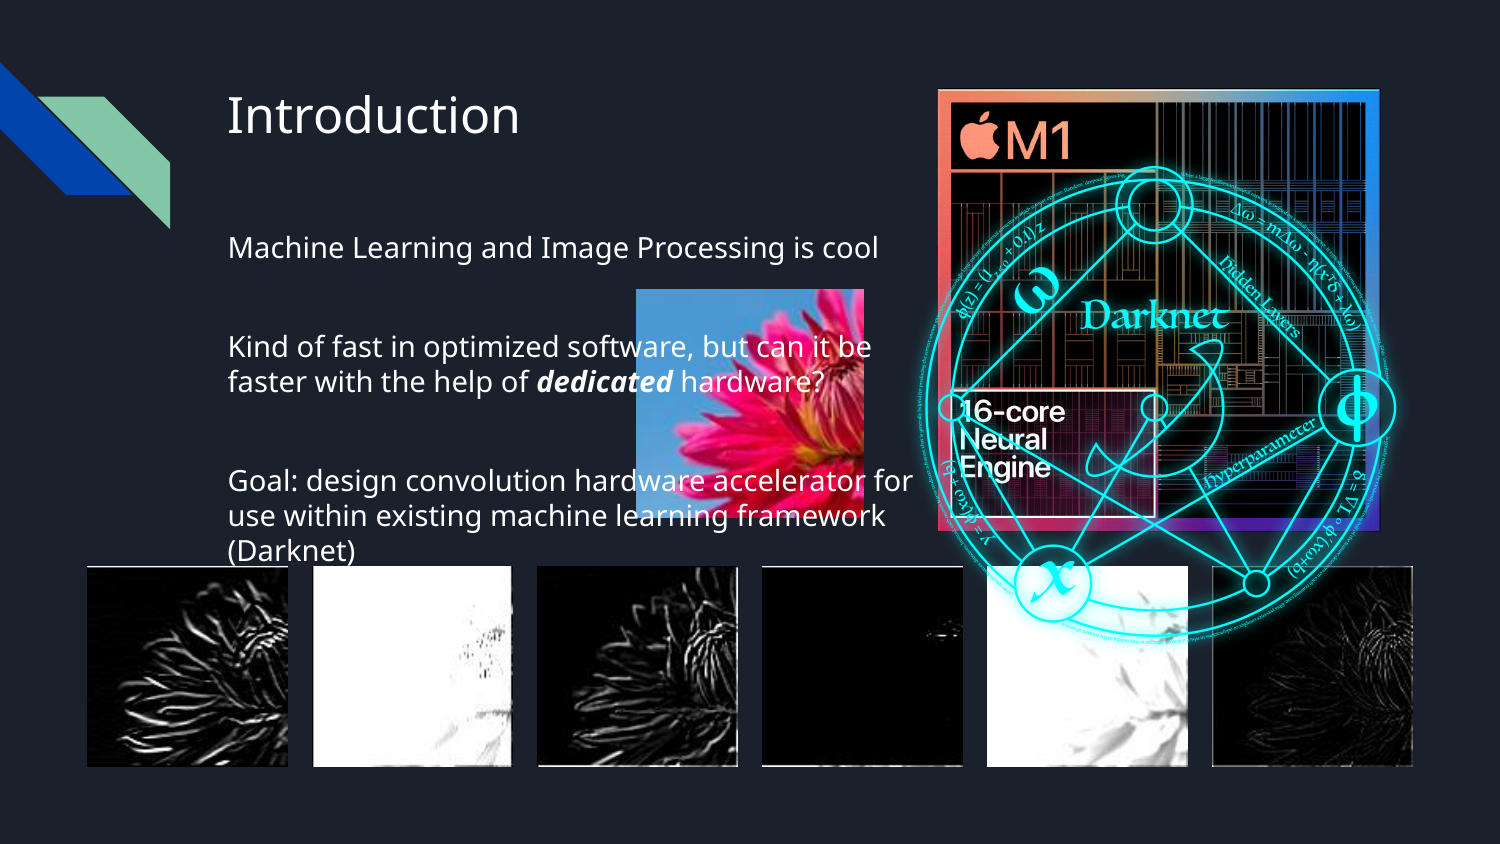

# Introduction
Machine Learning and Image Processing is cool
Kind of fast in optimized software, but can it be faster with the help of dedicated hardware?
Goal: design convolution hardware accelerator for use within existing machine learning framework (Darknet)